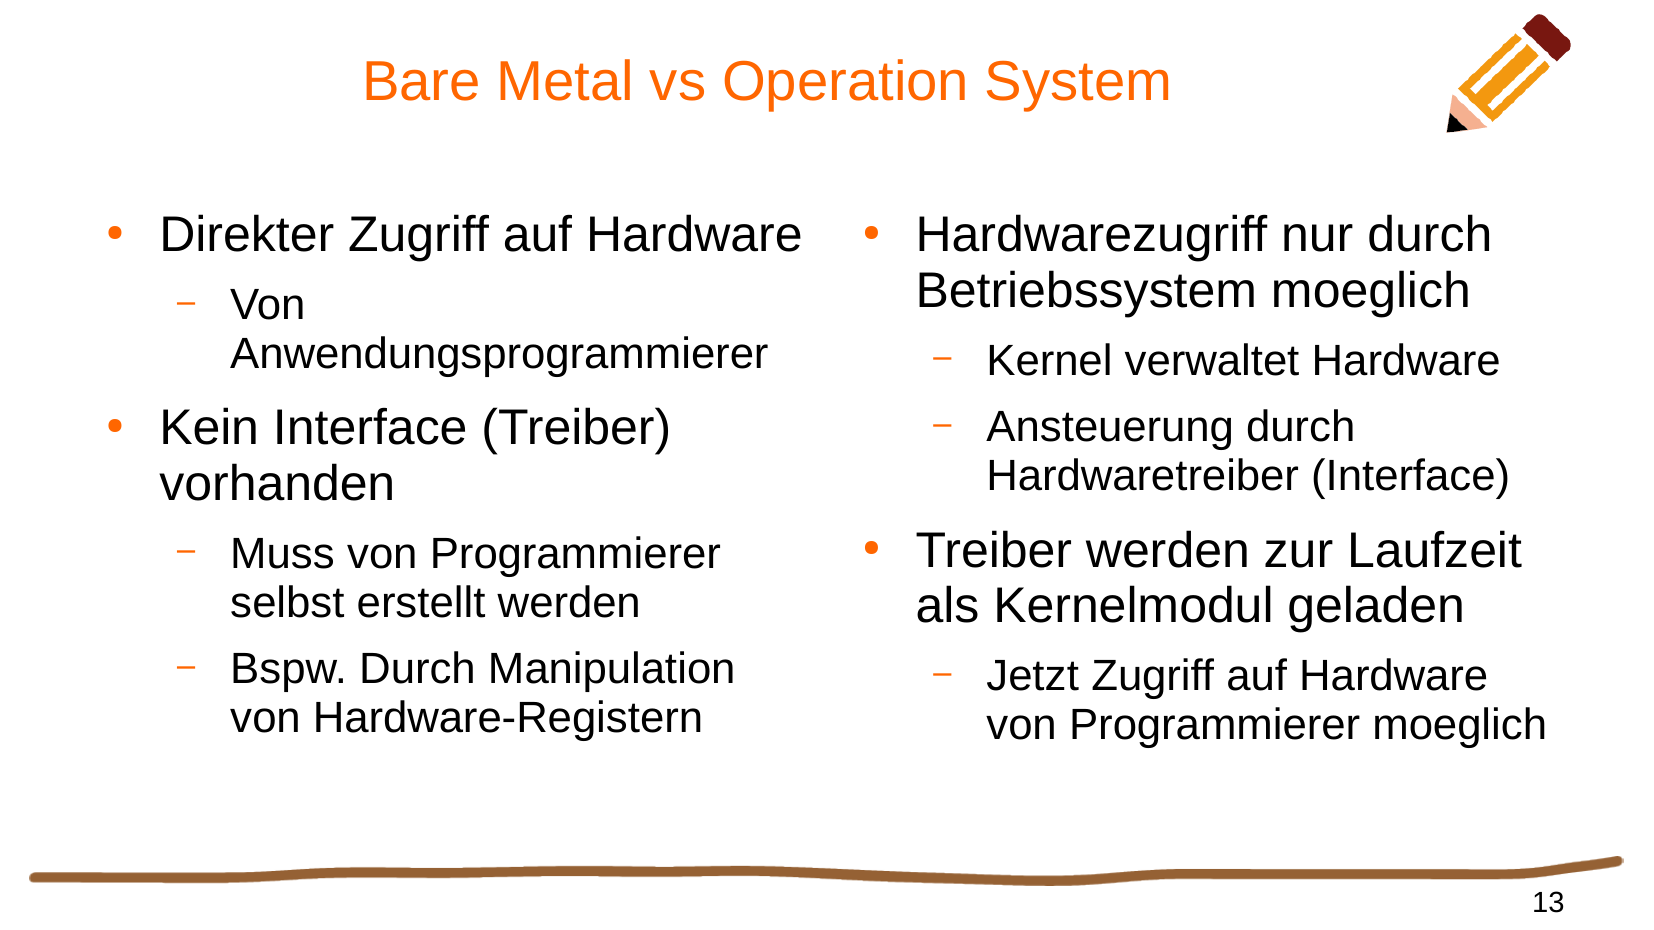

# Bare Metal vs Operation System
Direkter Zugriff auf Hardware
Von Anwendungsprogrammierer
Kein Interface (Treiber) vorhanden
Muss von Programmierer selbst erstellt werden
Bspw. Durch Manipulation von Hardware-Registern
Hardwarezugriff nur durch Betriebssystem moeglich
Kernel verwaltet Hardware
Ansteuerung durch Hardwaretreiber (Interface)
Treiber werden zur Laufzeit als Kernelmodul geladen
Jetzt Zugriff auf Hardware von Programmierer moeglich
13